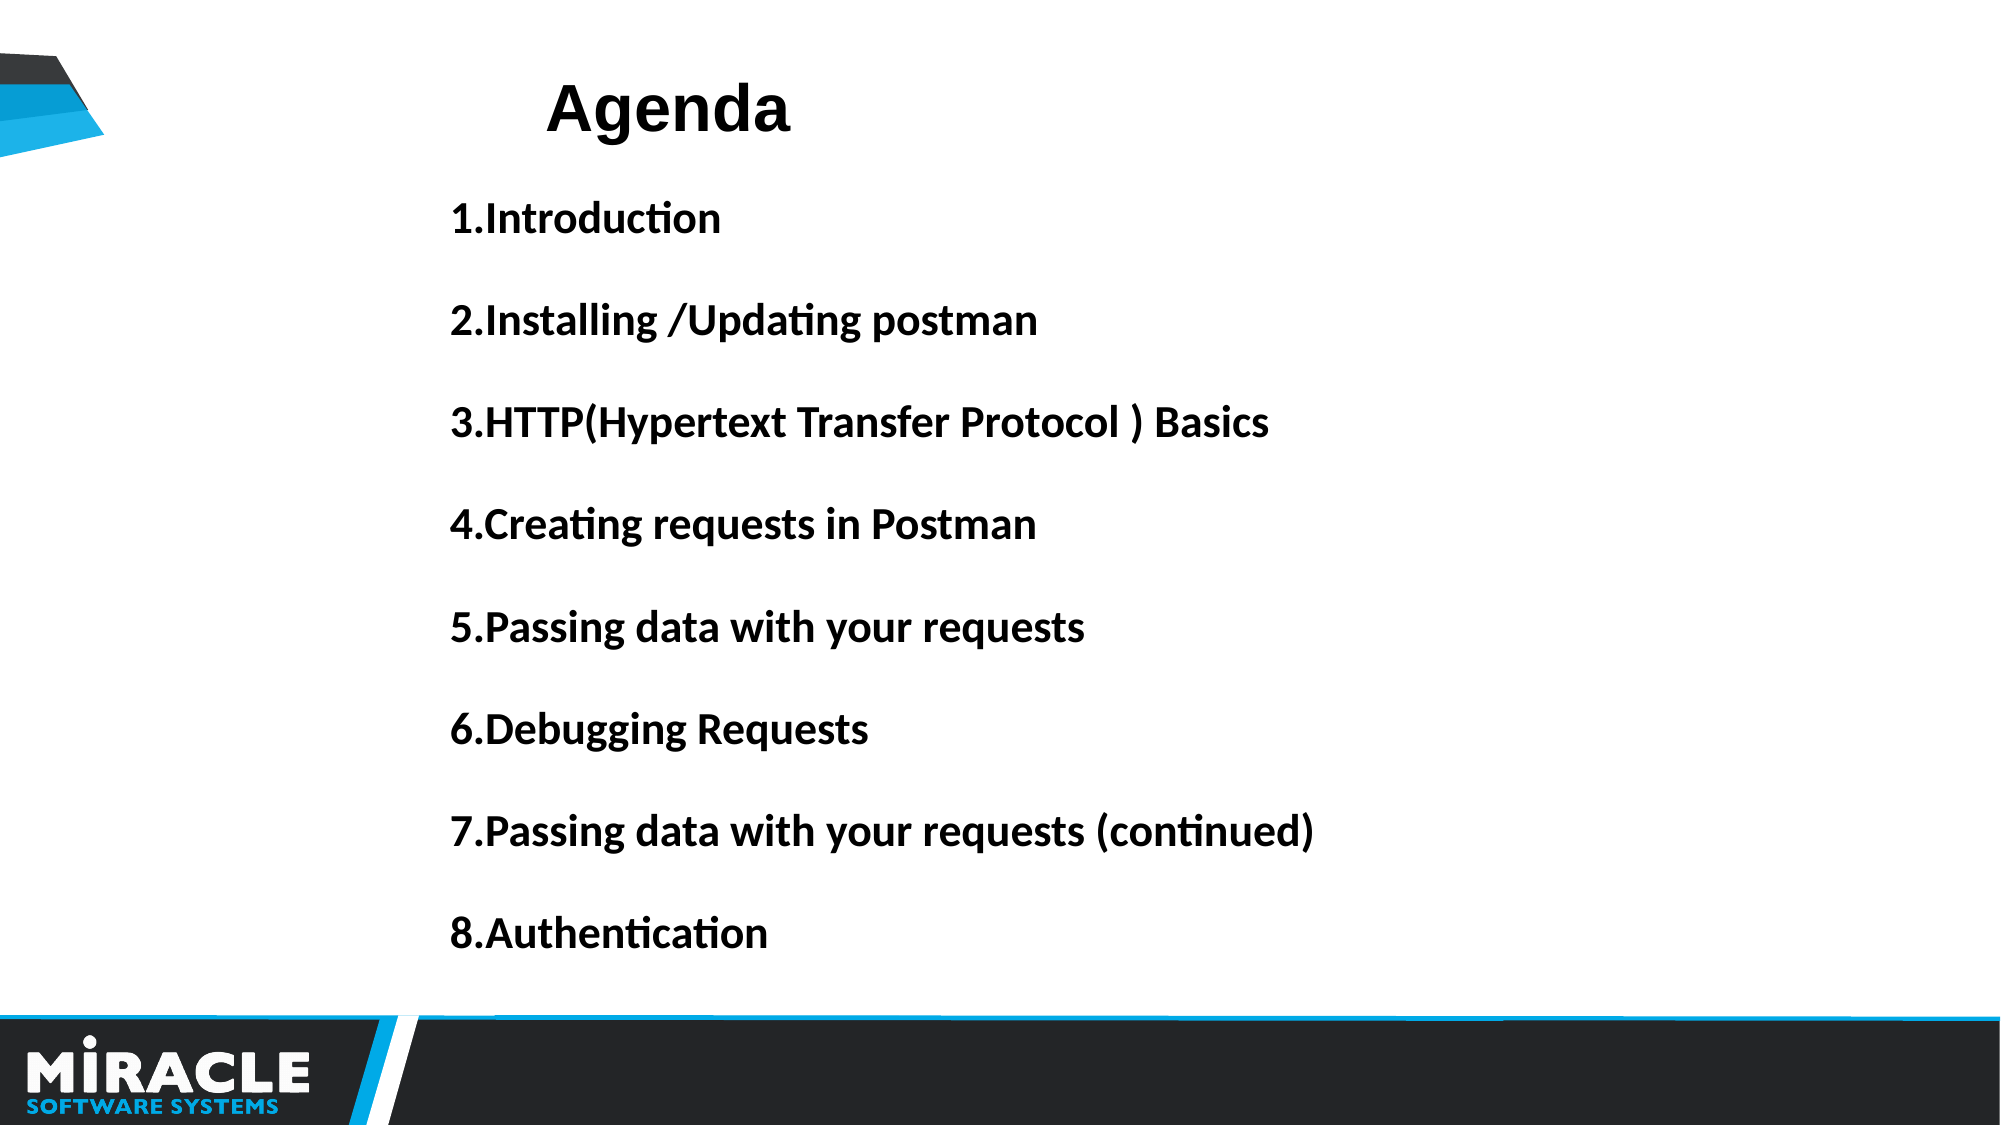

Agenda
1.Introduction
2.Installing /Updating postman
3.HTTP(Hypertext Transfer Protocol ) Basics
4.Creating requests in Postman
5.Passing data with your requests
6.Debugging Requests
7.Passing data with your requests (continued)
8.Authentication